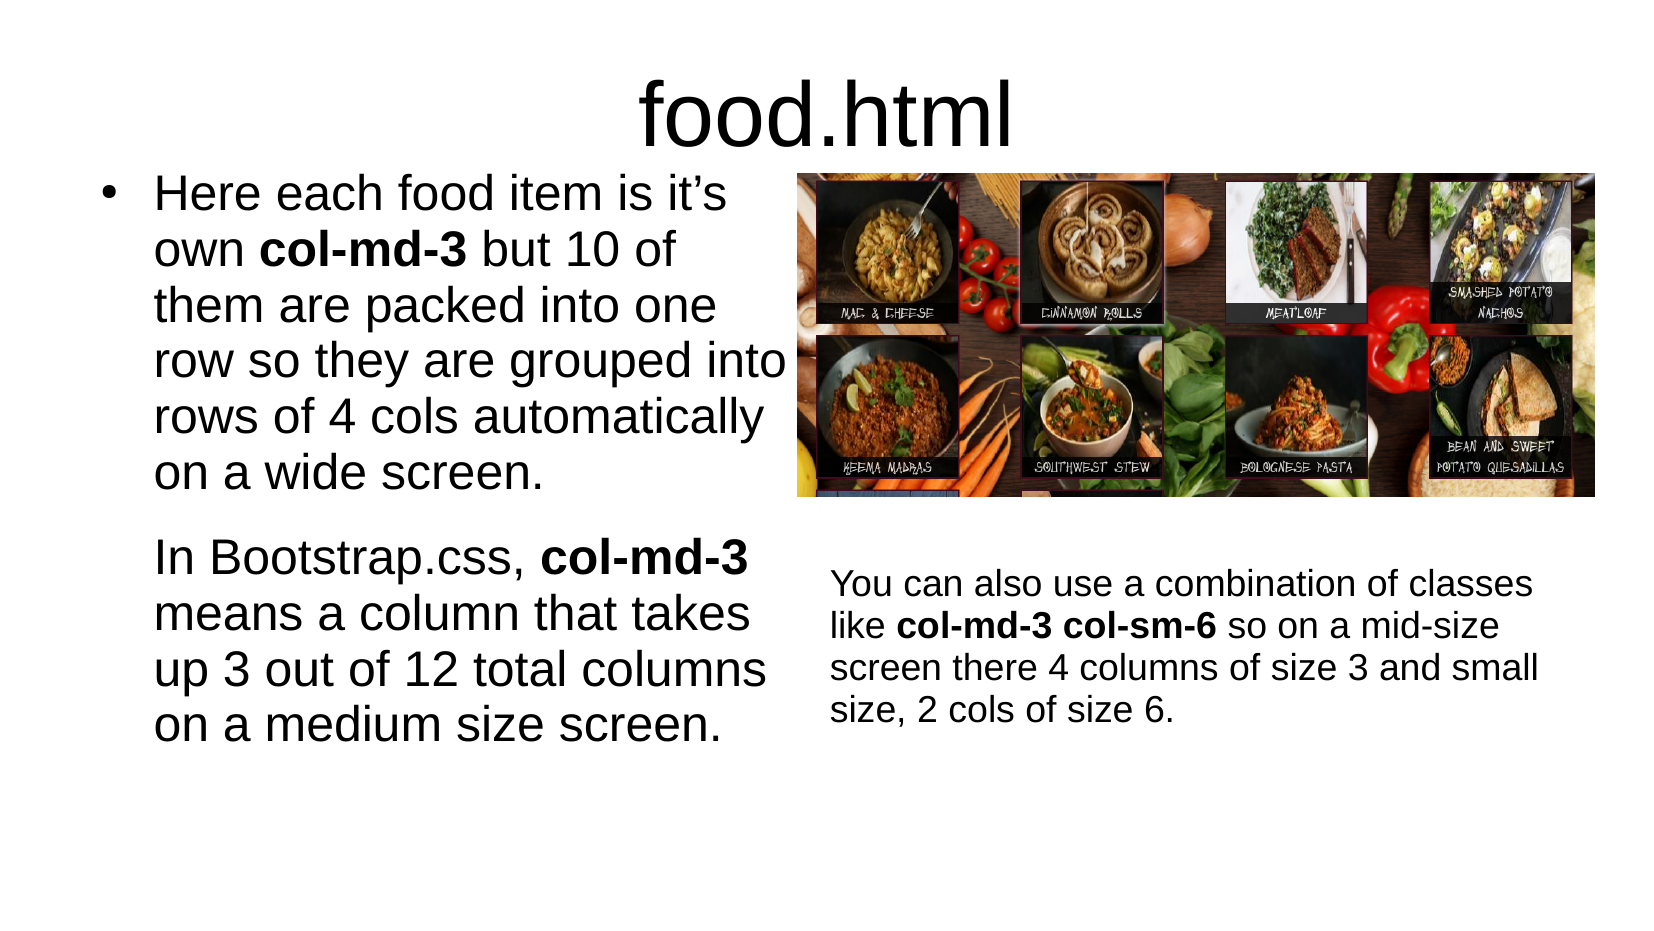

# food.html
Here each food item is it’s own col-md-3 but 10 of them are packed into one row so they are grouped into rows of 4 cols automatically on a wide screen.
In Bootstrap.css, col-md-3 means a column that takes up 3 out of 12 total columns on a medium size screen.
You can also use a combination of classes like col-md-3 col-sm-6 so on a mid-size screen there 4 columns of size 3 and small size, 2 cols of size 6.